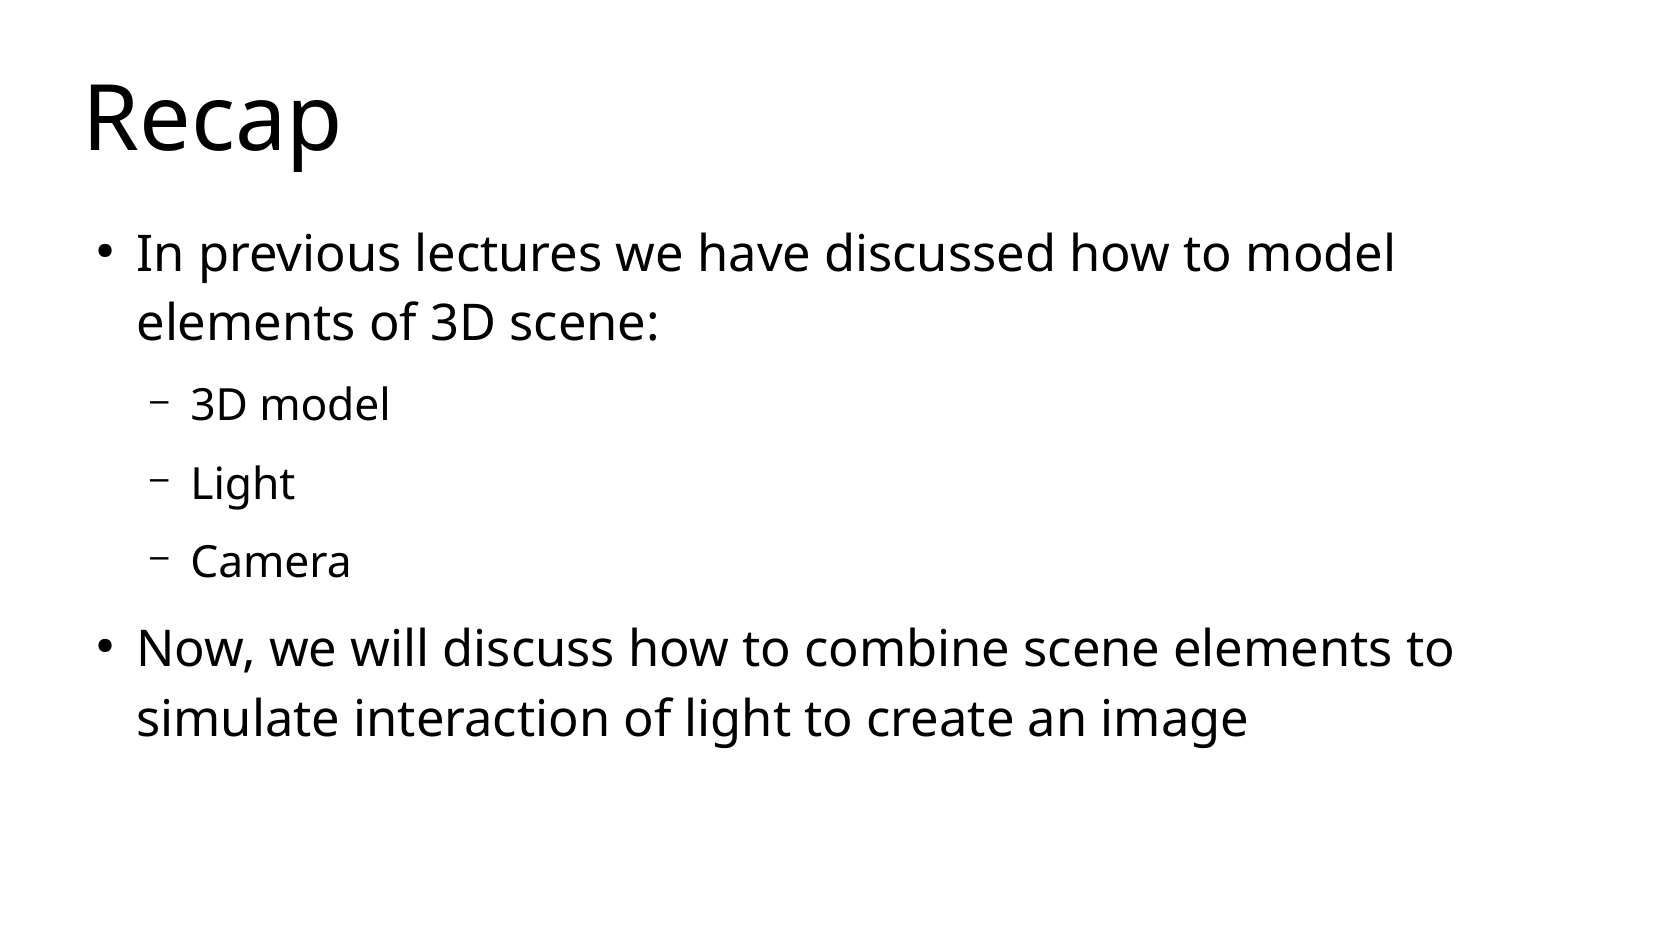

# Recap
In previous lectures we have discussed how to model elements of 3D scene:
3D model
Light
Camera
Now, we will discuss how to combine scene elements to simulate interaction of light to create an image